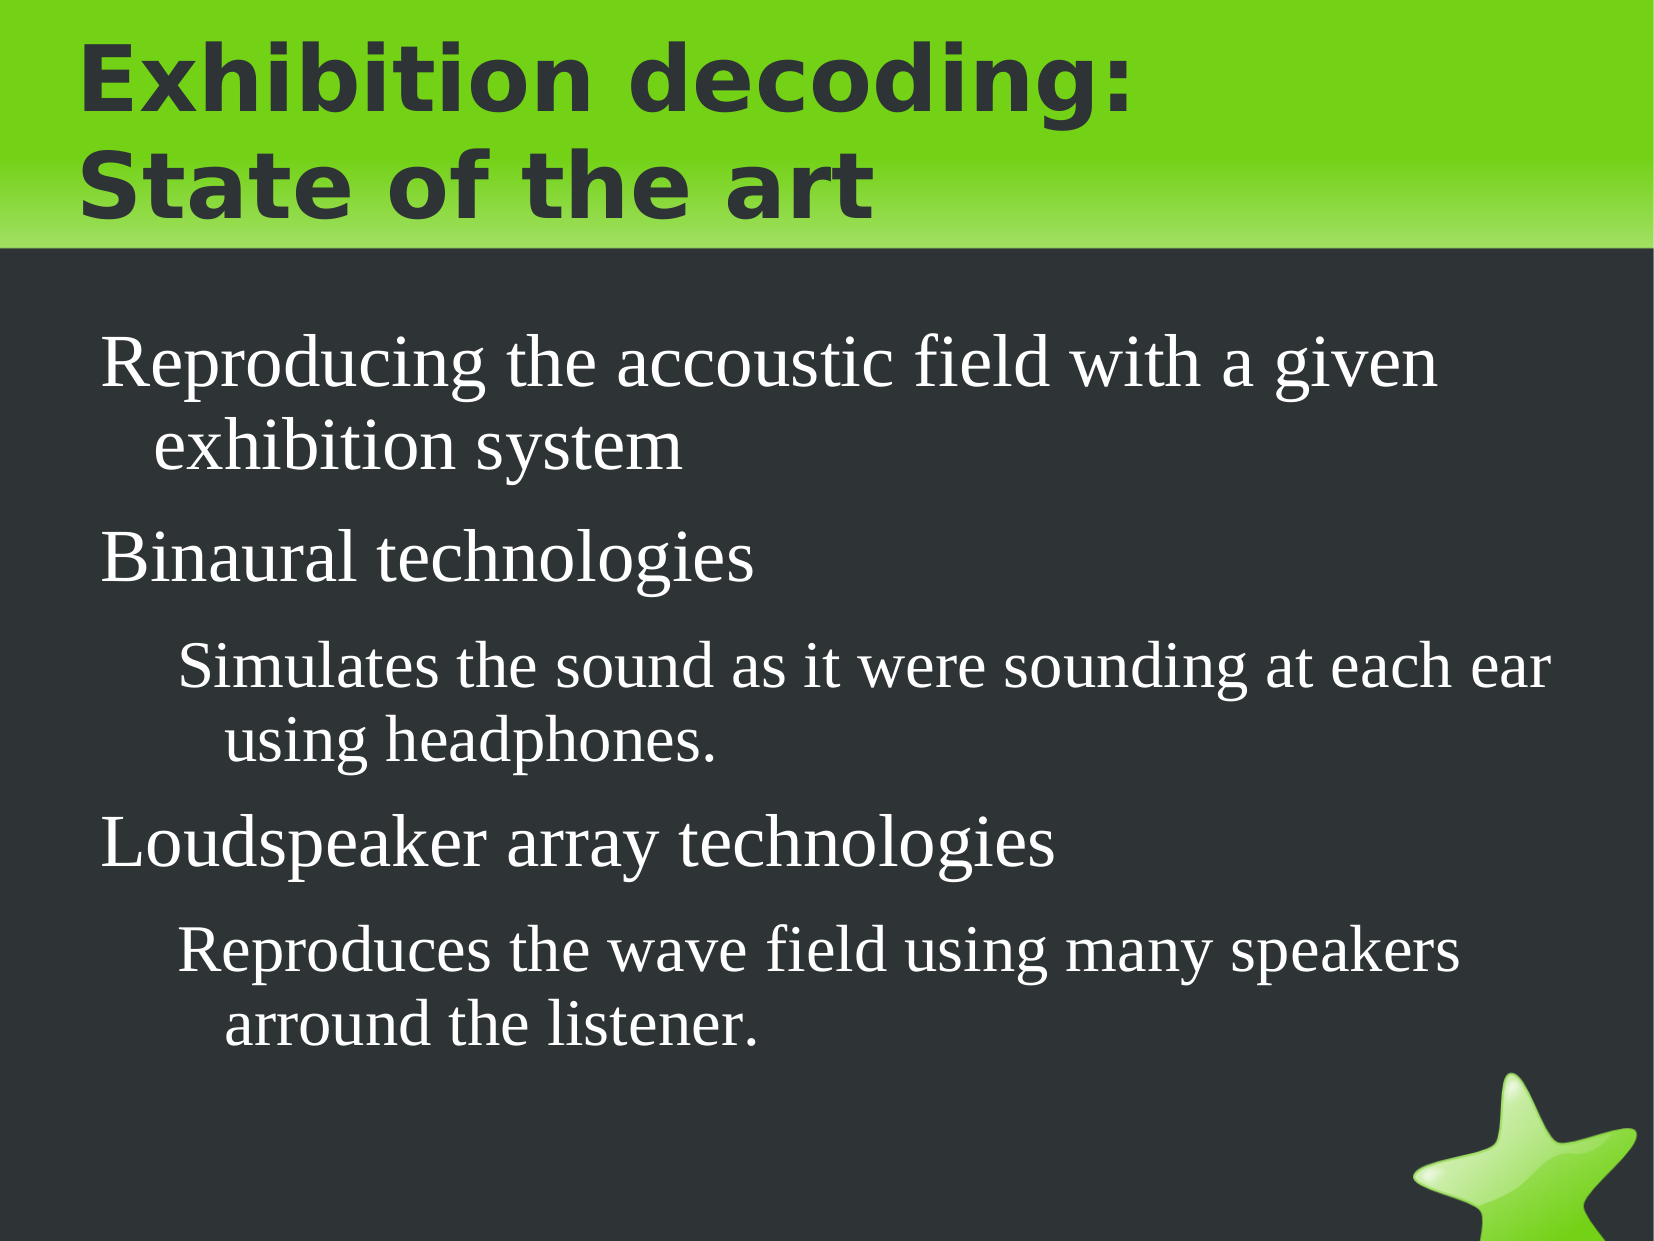

# Exhibition decoding: State of the art
Reproducing the accoustic field with a given exhibition system
Binaural technologies
Simulates the sound as it were sounding at each ear using headphones.
Loudspeaker array technologies
Reproduces the wave field using many speakers arround the listener.